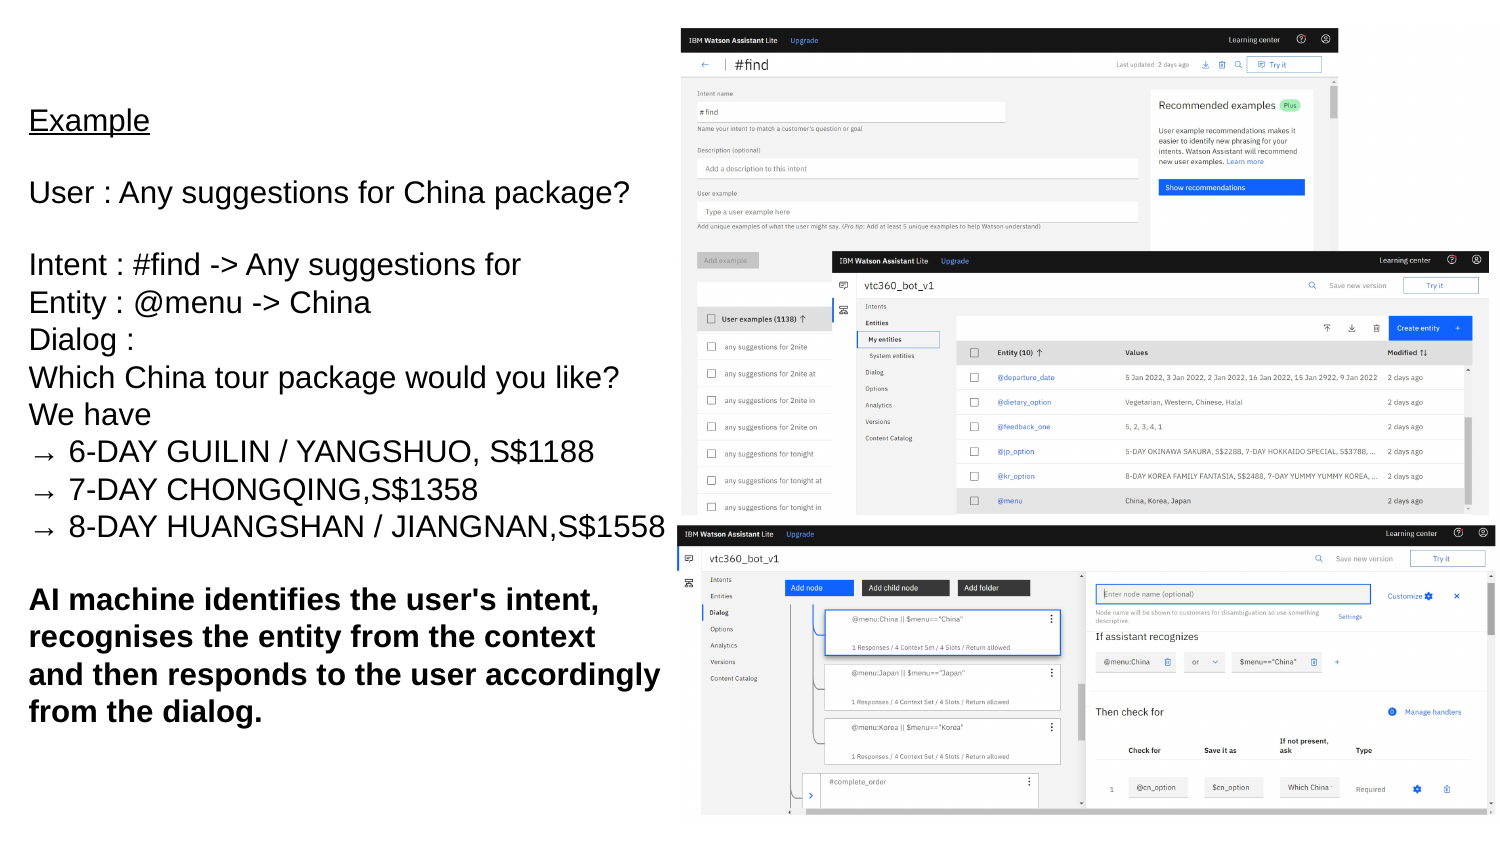

Example
User : Any suggestions for China package?
Intent : #find -> Any suggestions for
Entity : @menu -> China
Dialog :
Which China tour package would you like?
We have
→ 6-DAY GUILIN / YANGSHUO, S$1188
→ 7-DAY CHONGQING,S$1358
→ 8-DAY HUANGSHAN / JIANGNAN,S$1558
AI machine identifies the user's intent,
recognises the entity from the context
and then responds to the user accordingly
from the dialog.